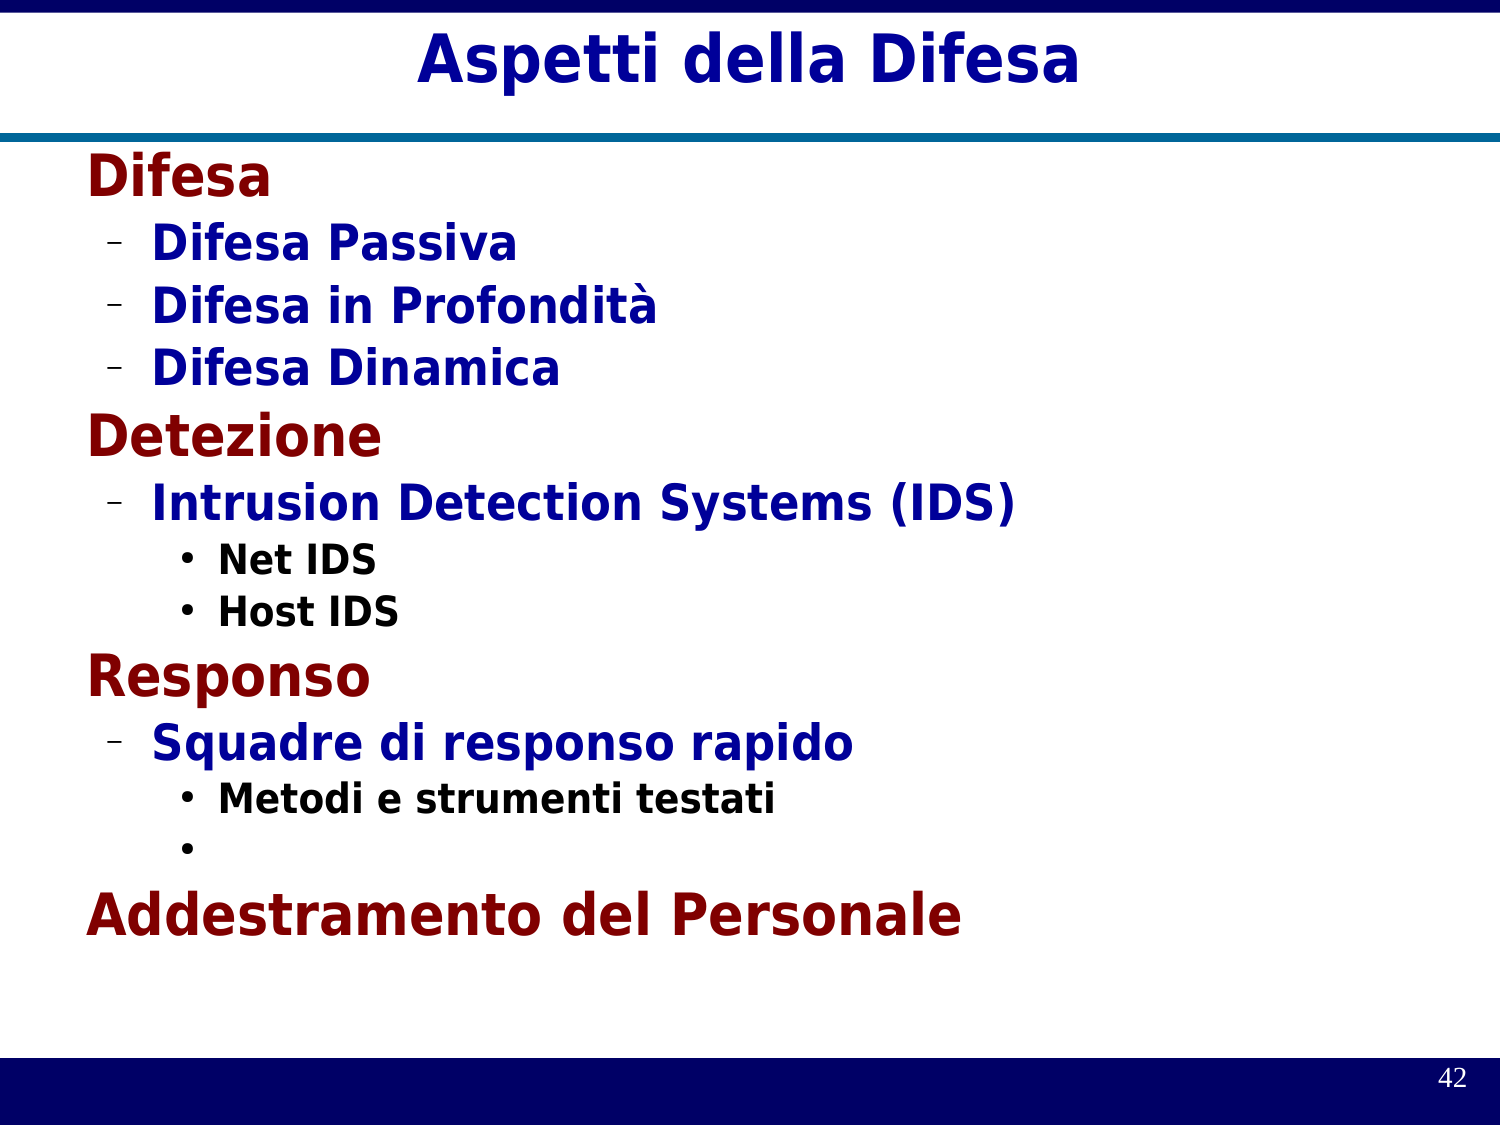

# Aspetti della Difesa
Difesa
Difesa Passiva
Difesa in Profondità
Difesa Dinamica
Detezione
Intrusion Detection Systems (IDS)
Net IDS
Host IDS
Responso
Squadre di responso rapido
Metodi e strumenti testati
Addestramento del Personale